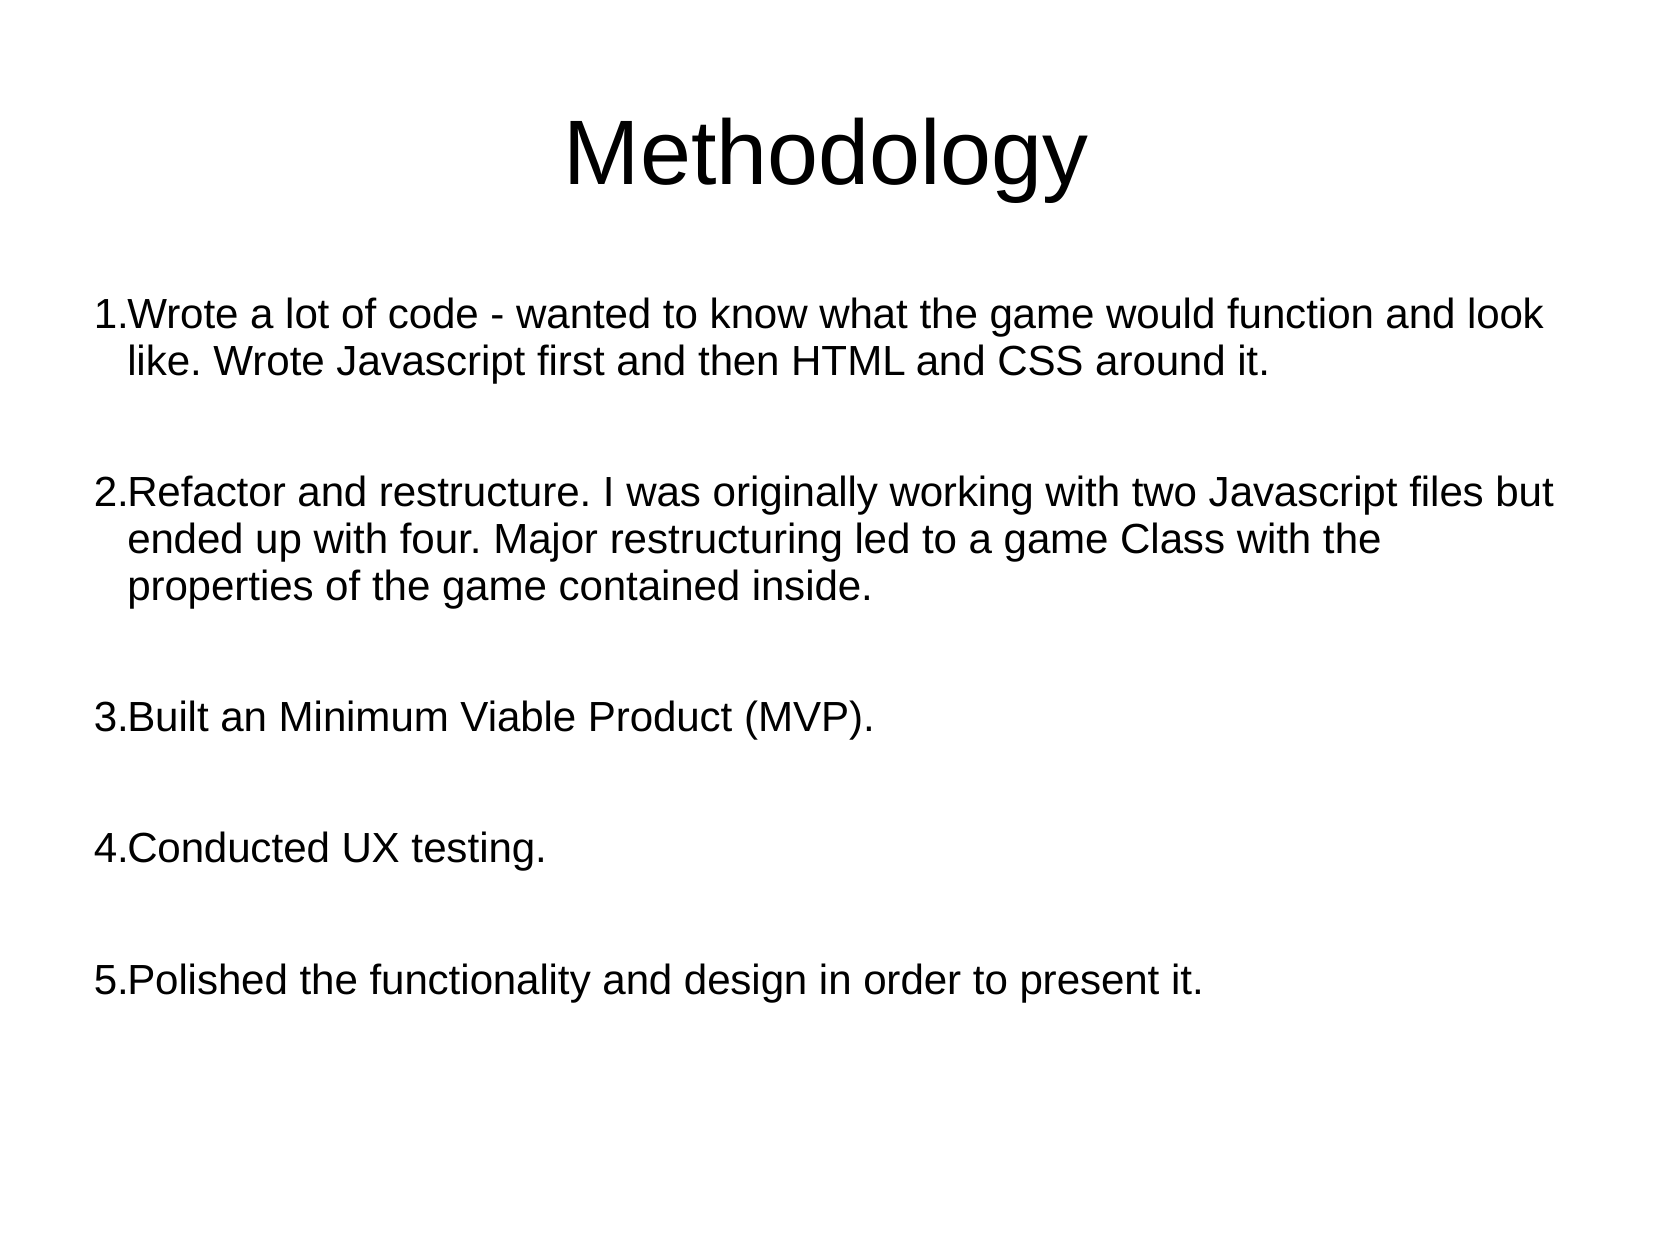

# Methodology
Wrote a lot of code - wanted to know what the game would function and look like. Wrote Javascript first and then HTML and CSS around it.
Refactor and restructure. I was originally working with two Javascript files but ended up with four. Major restructuring led to a game Class with the properties of the game contained inside.
Built an Minimum Viable Product (MVP).
Conducted UX testing.
Polished the functionality and design in order to present it.